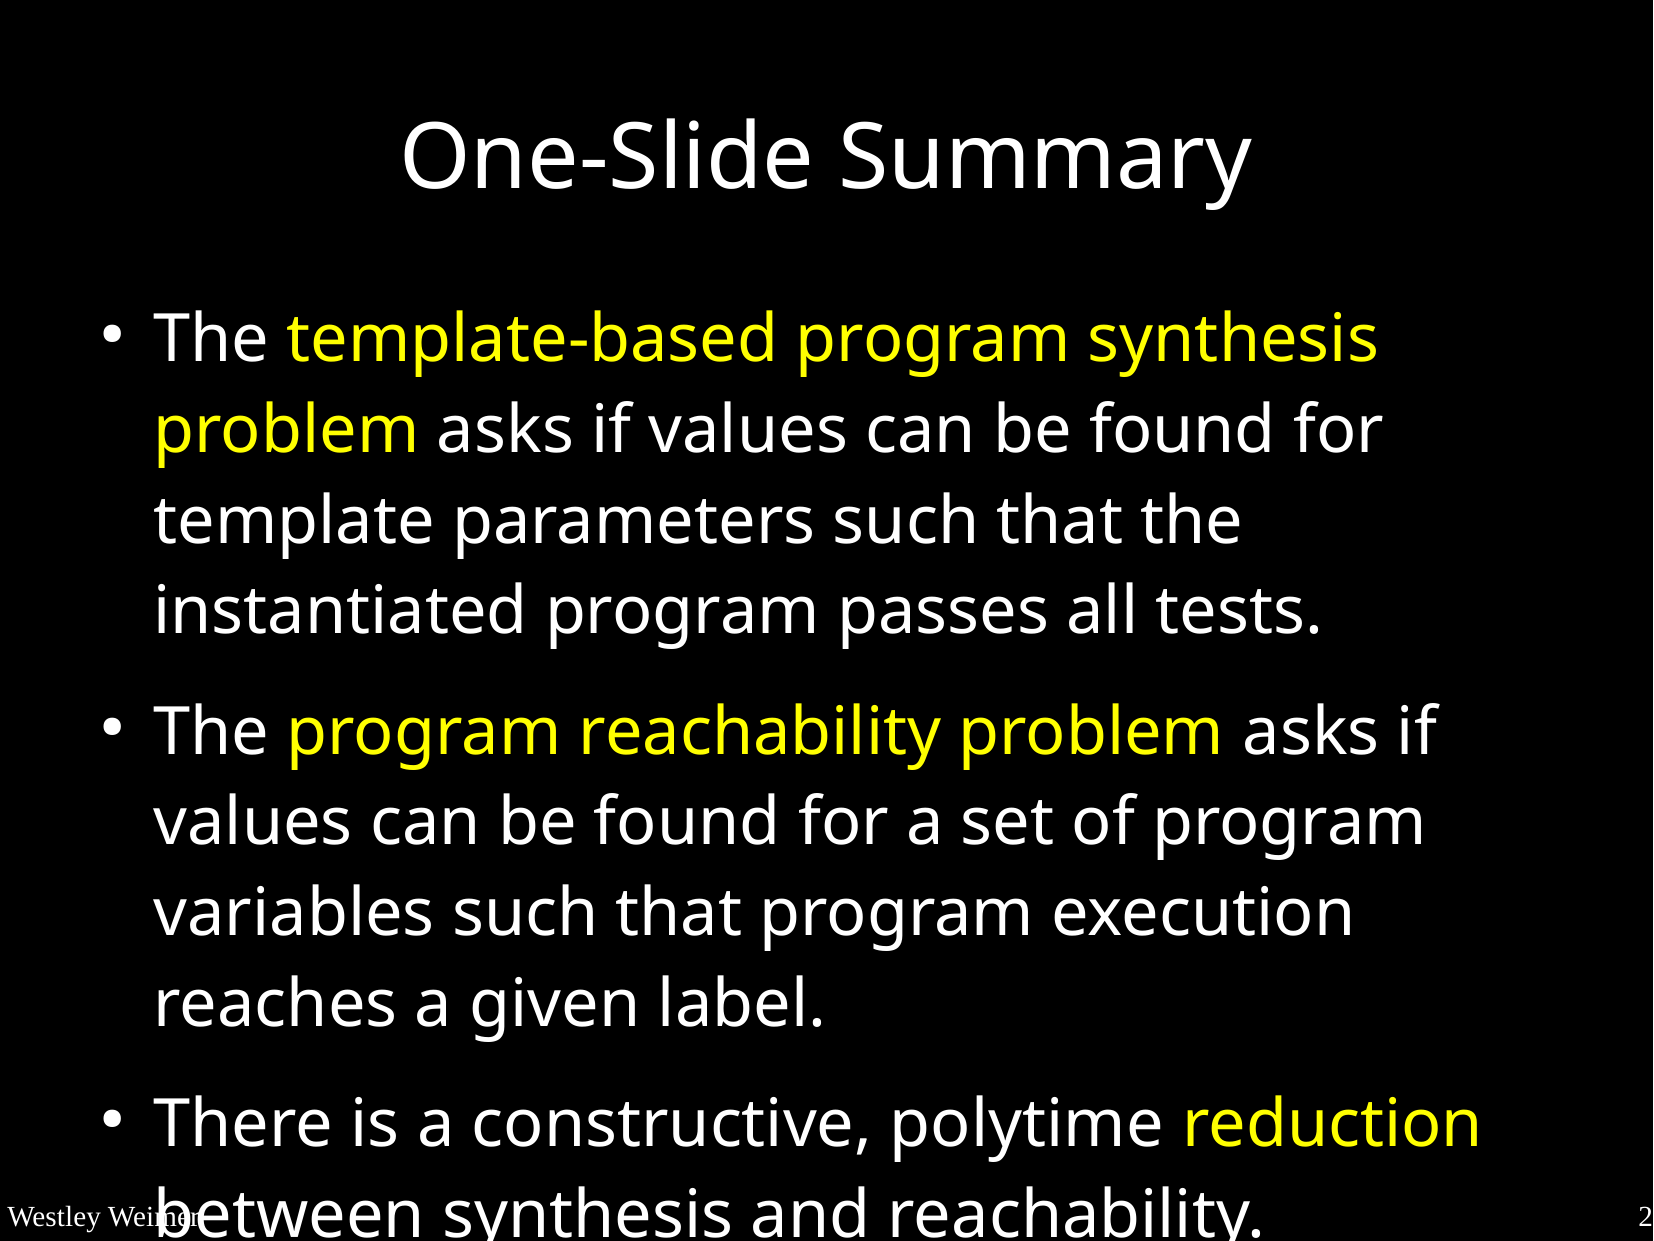

# One-Slide Summary
The template-based program synthesis problem asks if values can be found for template parameters such that the instantiated program passes all tests.
The program reachability problem asks if values can be found for a set of program variables such that program execution reaches a given label.
There is a constructive, polytime reduction between synthesis and reachability.
2